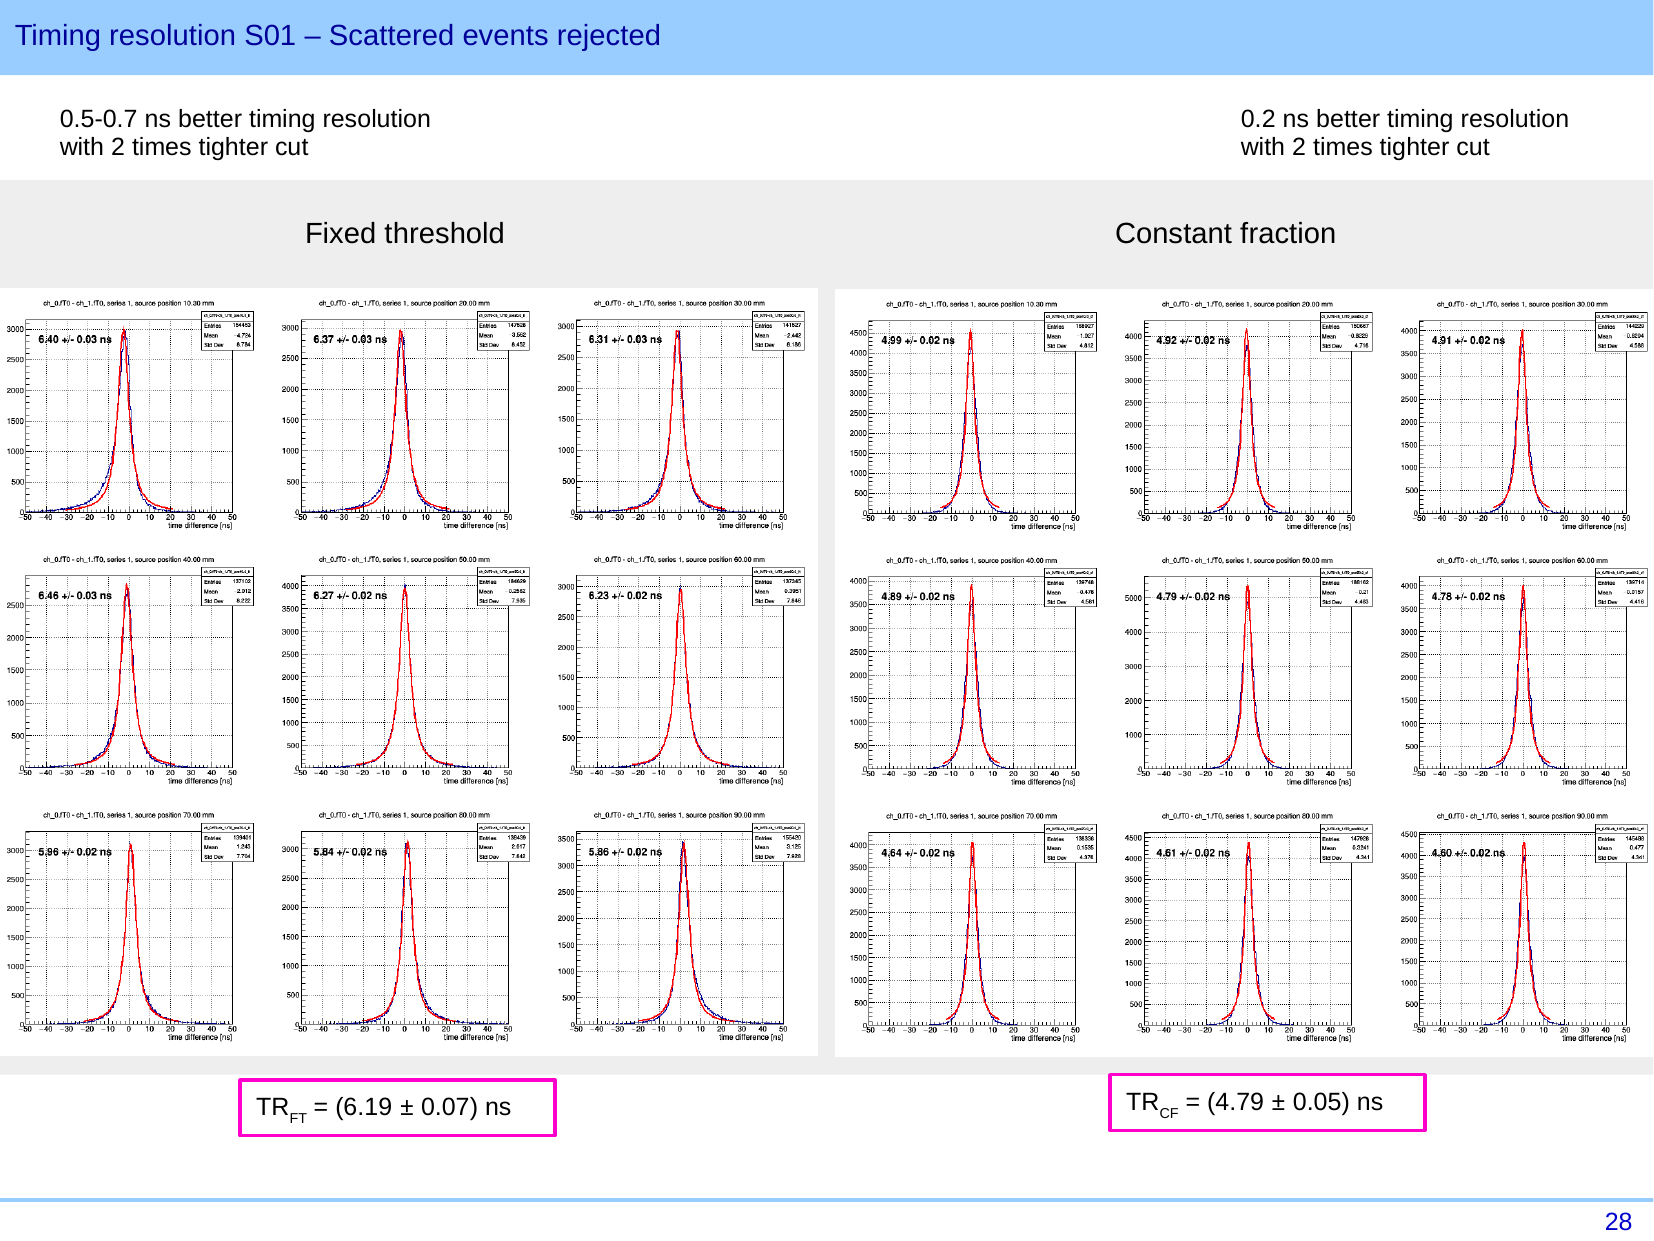

Timing resolution S01 – Scattered events rejected
0.5-0.7 ns better timing resolution with 2 times tighter cut
0.2 ns better timing resolution with 2 times tighter cut
Fixed threshold
Constant fraction
TRCF = (4.79 ± 0.05) ns
TRFT = (6.19 ± 0.07) ns